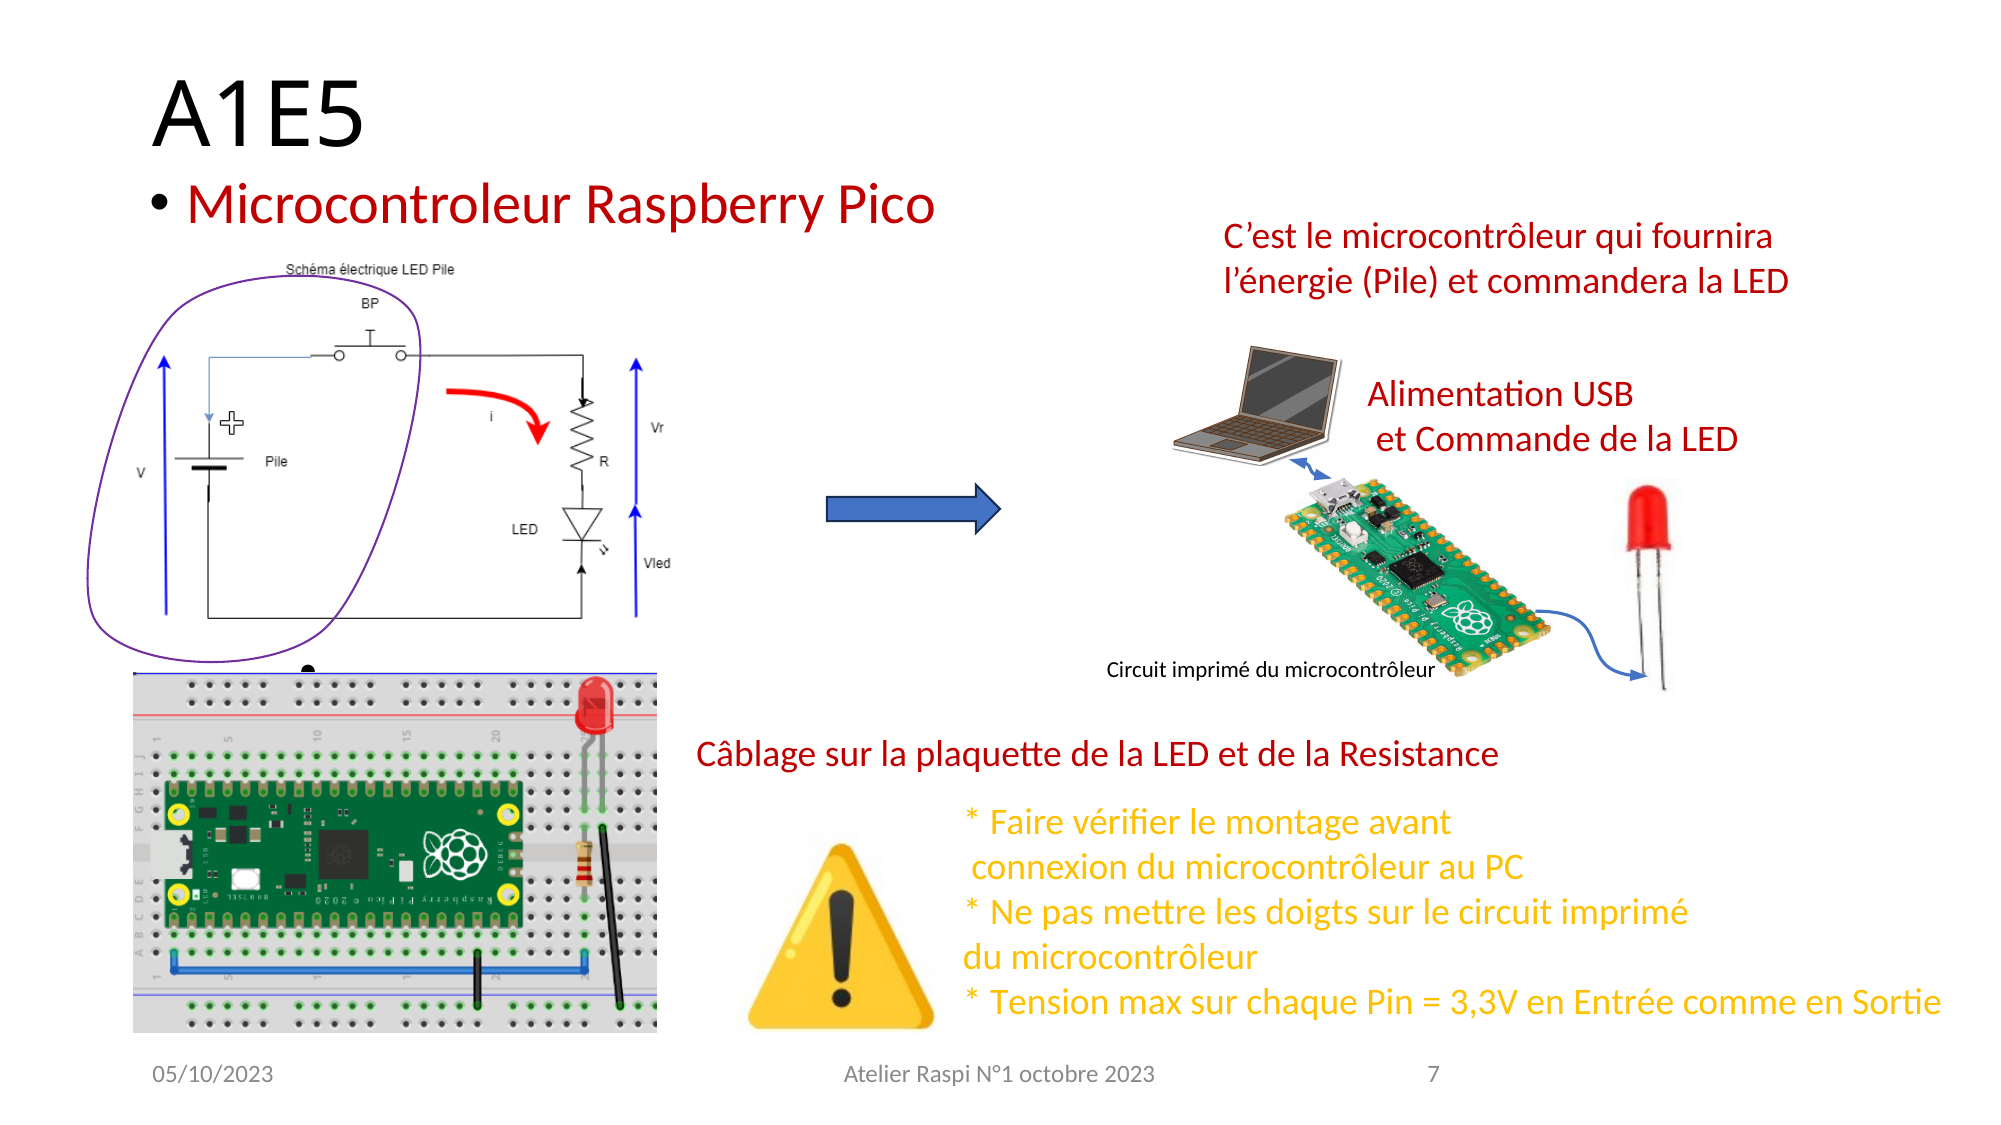

A1E5
Microcontroleur Raspberry Pico
C’est le microcontrôleur qui fournira l’énergie (Pile) et commandera la LED
Alimentation USB
 et Commande de la LED
Circuit imprimé du microcontrôleur
Câblage sur la plaquette de la LED et de la Resistance
* Faire vérifier le montage avant
 connexion du microcontrôleur au PC
* Ne pas mettre les doigts sur le circuit imprimé
du microcontrôleur
* Tension max sur chaque Pin = 3,3V en Entrée comme en Sortie
05/10/2023
Atelier Raspi N°1 octobre 2023